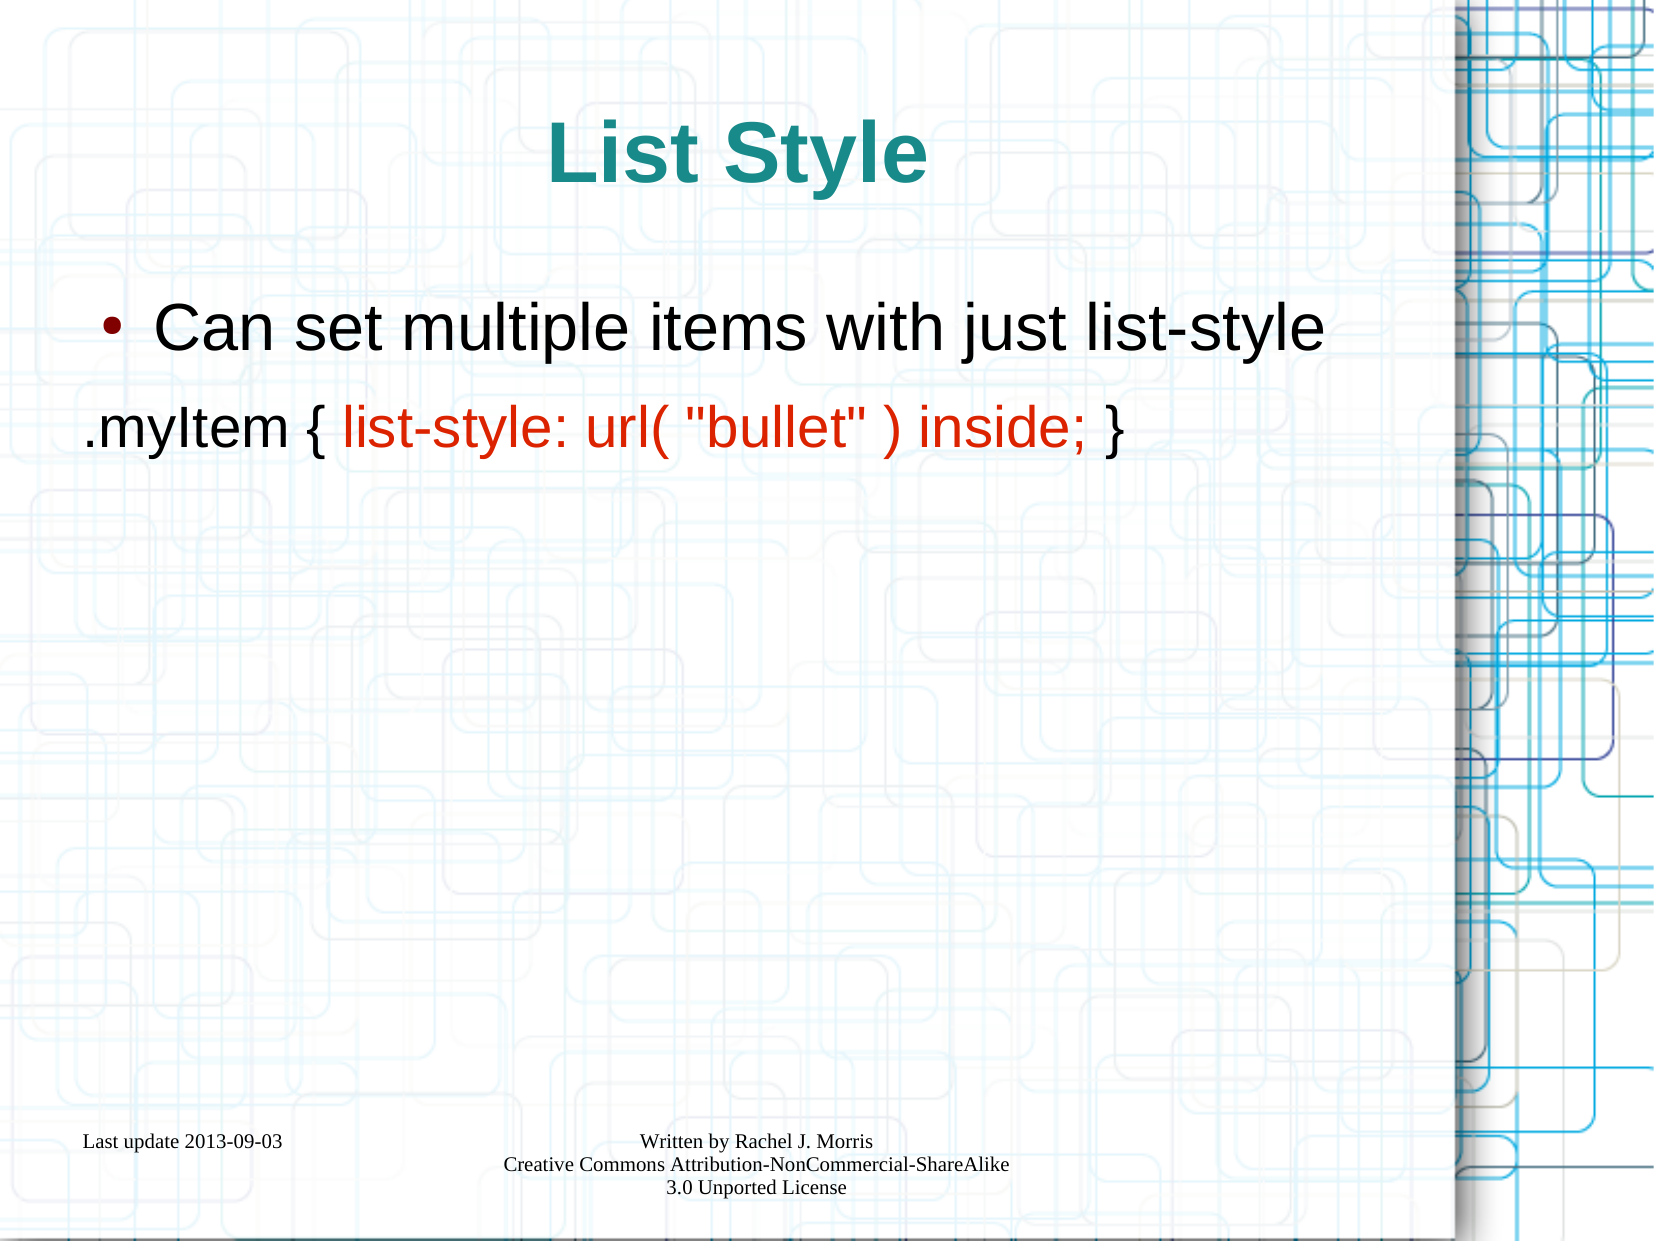

# List Style
Can set multiple items with just list-style
.myItem { list-style: url( "bullet" ) inside; }